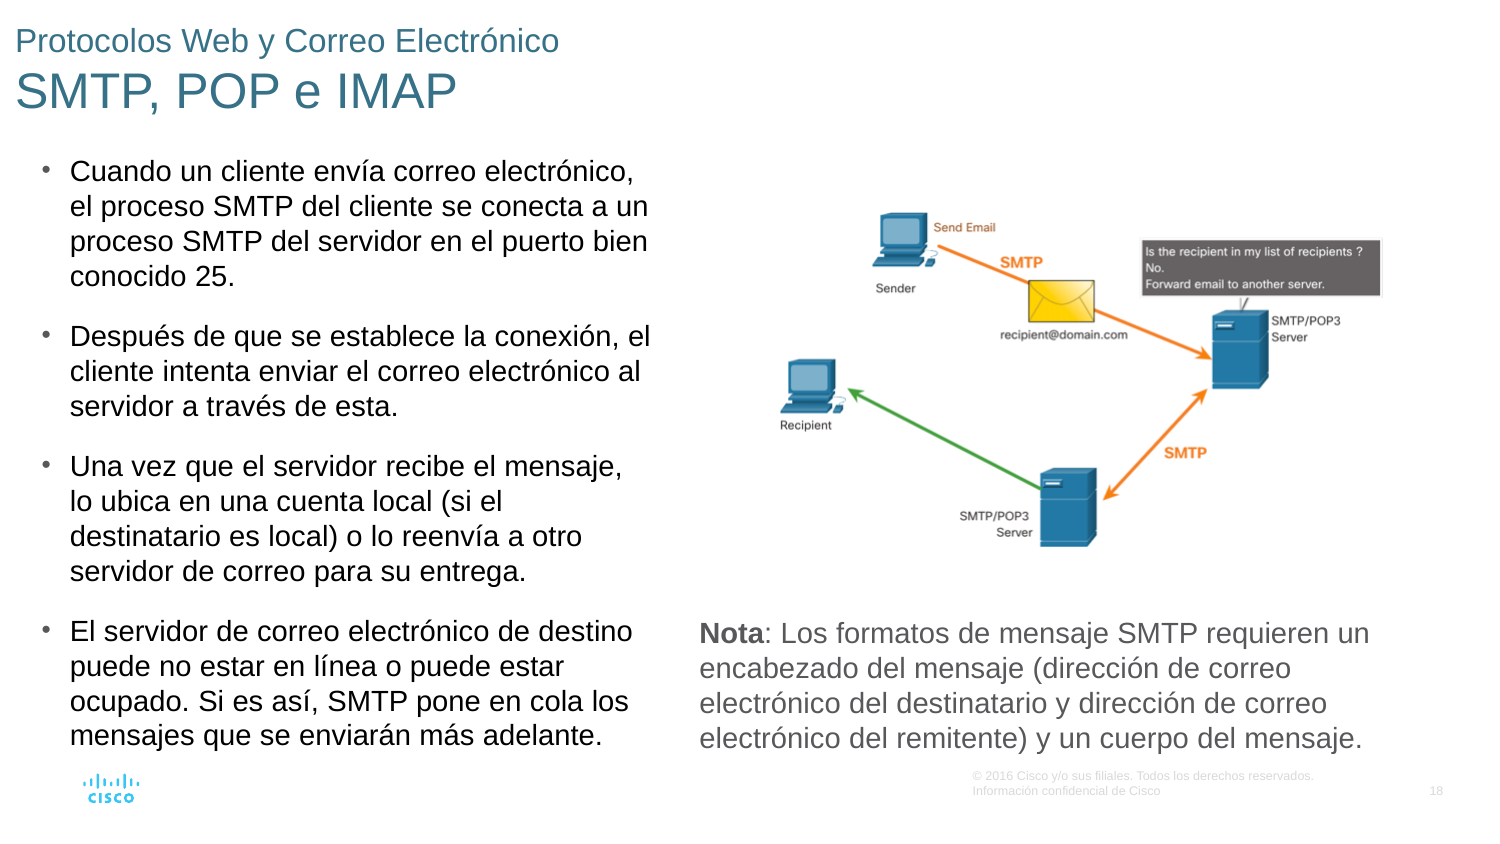

# Protocolos Web y Correo Electrónico SMTP, POP e IMAP
Cuando un cliente envía correo electrónico, el proceso SMTP del cliente se conecta a un proceso SMTP del servidor en el puerto bien conocido 25.
Después de que se establece la conexión, el cliente intenta enviar el correo electrónico al servidor a través de esta.
Una vez que el servidor recibe el mensaje, lo ubica en una cuenta local (si el destinatario es local) o lo reenvía a otro servidor de correo para su entrega.
El servidor de correo electrónico de destino puede no estar en línea o puede estar ocupado. Si es así, SMTP pone en cola los mensajes que se enviarán más adelante.
Nota: Los formatos de mensaje SMTP requieren un encabezado del mensaje (dirección de correo electrónico del destinatario y dirección de correo electrónico del remitente) y un cuerpo del mensaje.